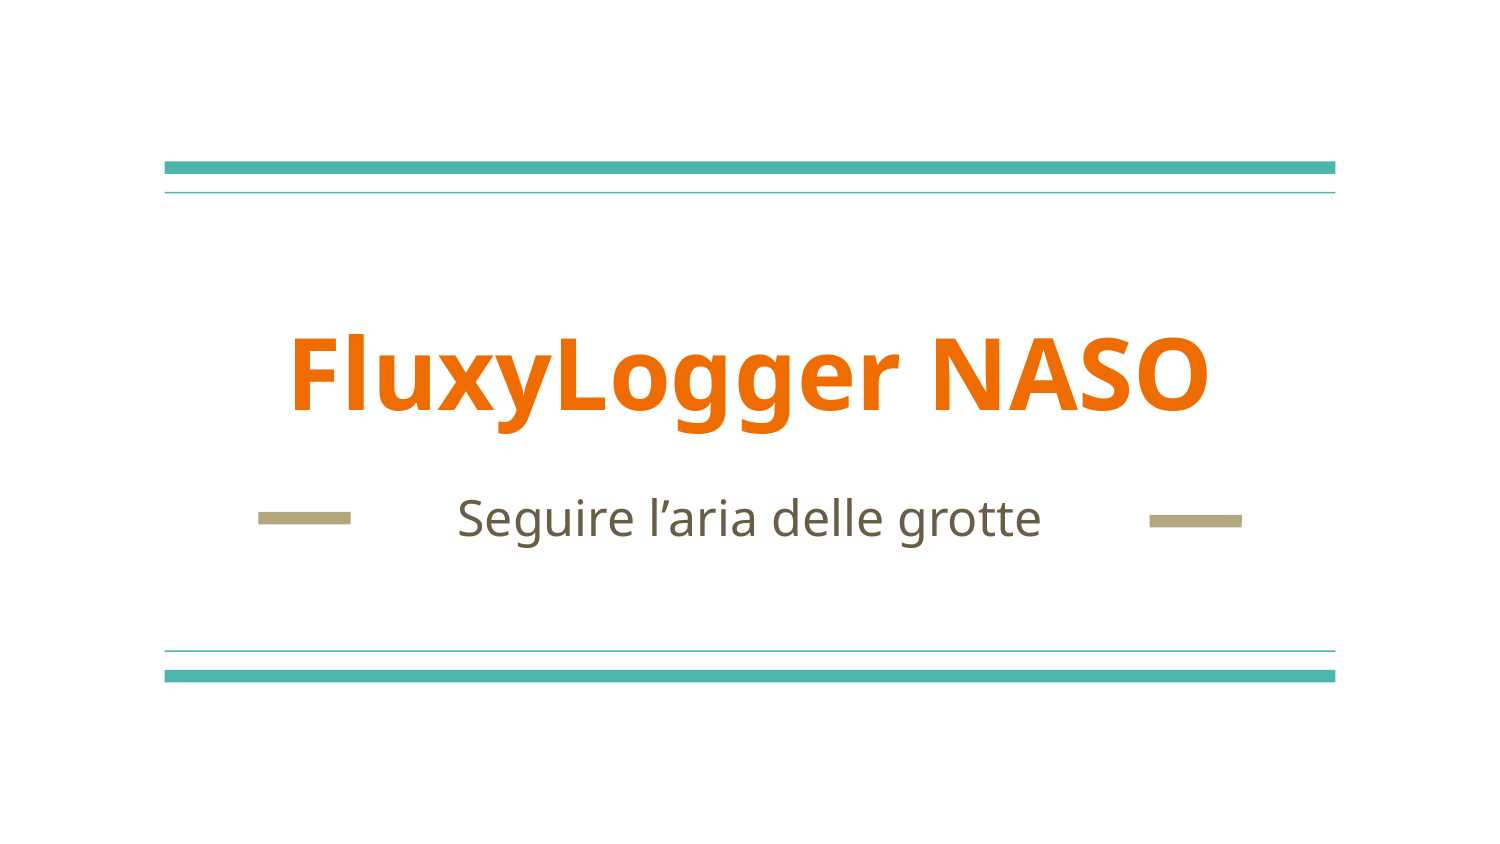

# FluxyLogger NASO
Seguire l’aria delle grotte